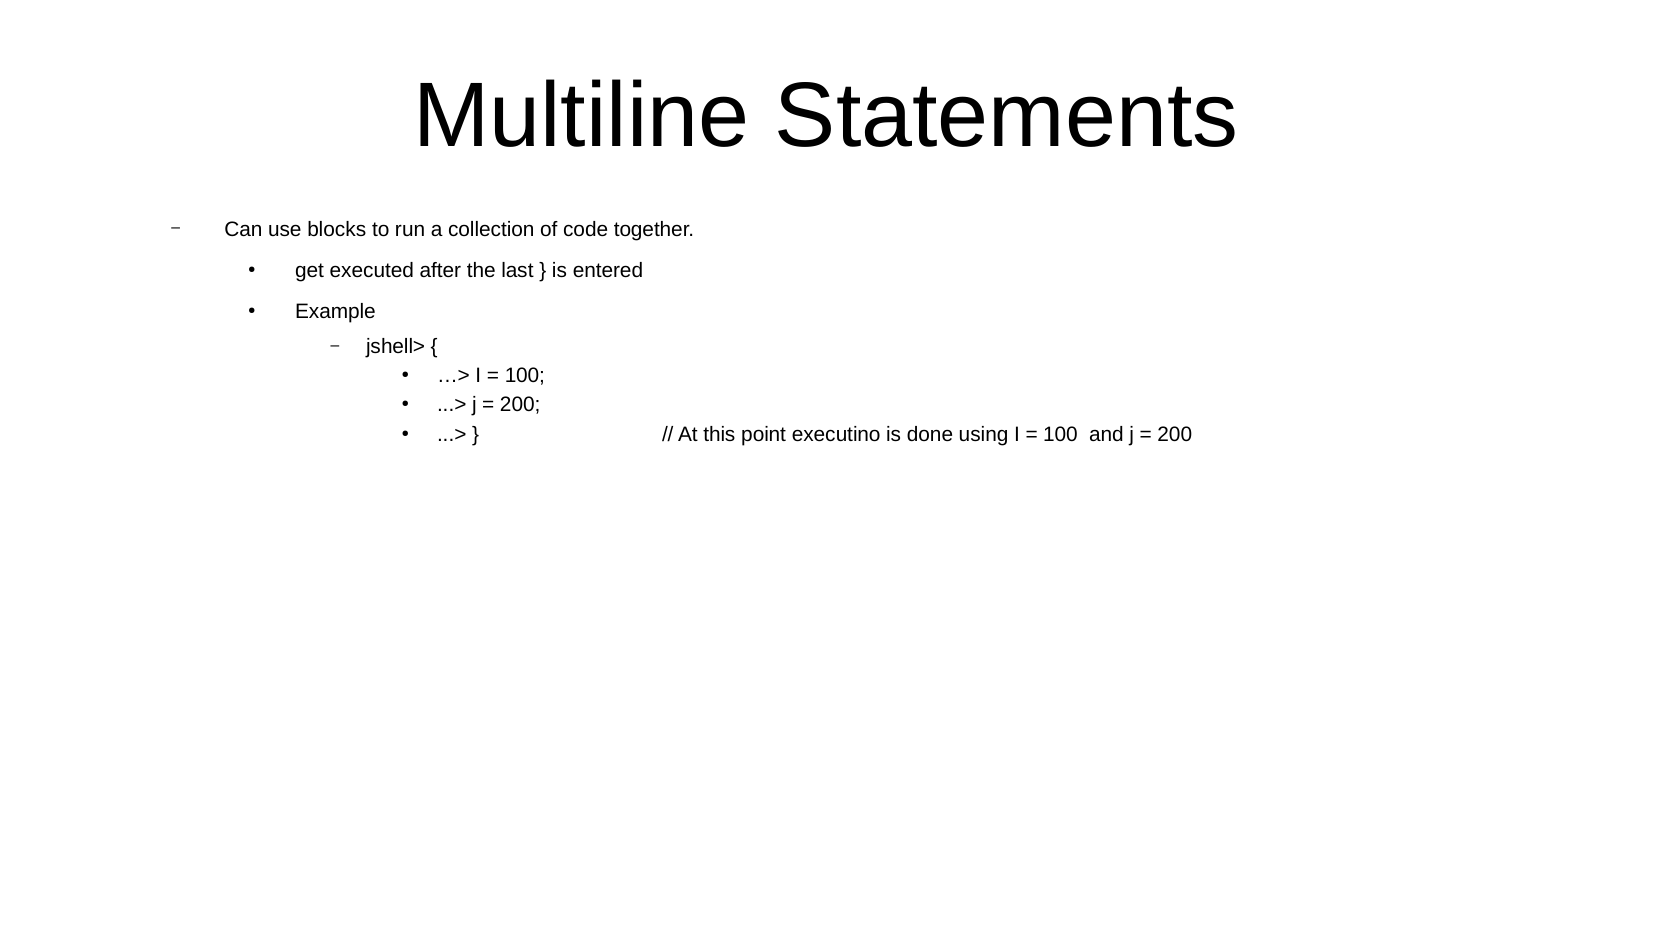

# Multiline Statements
Can use blocks to run a collection of code together.
get executed after the last } is entered
Example
jshell> {
…> I = 100;
...> j = 200;
...> }			// At this point executino is done using I = 100 and j = 200